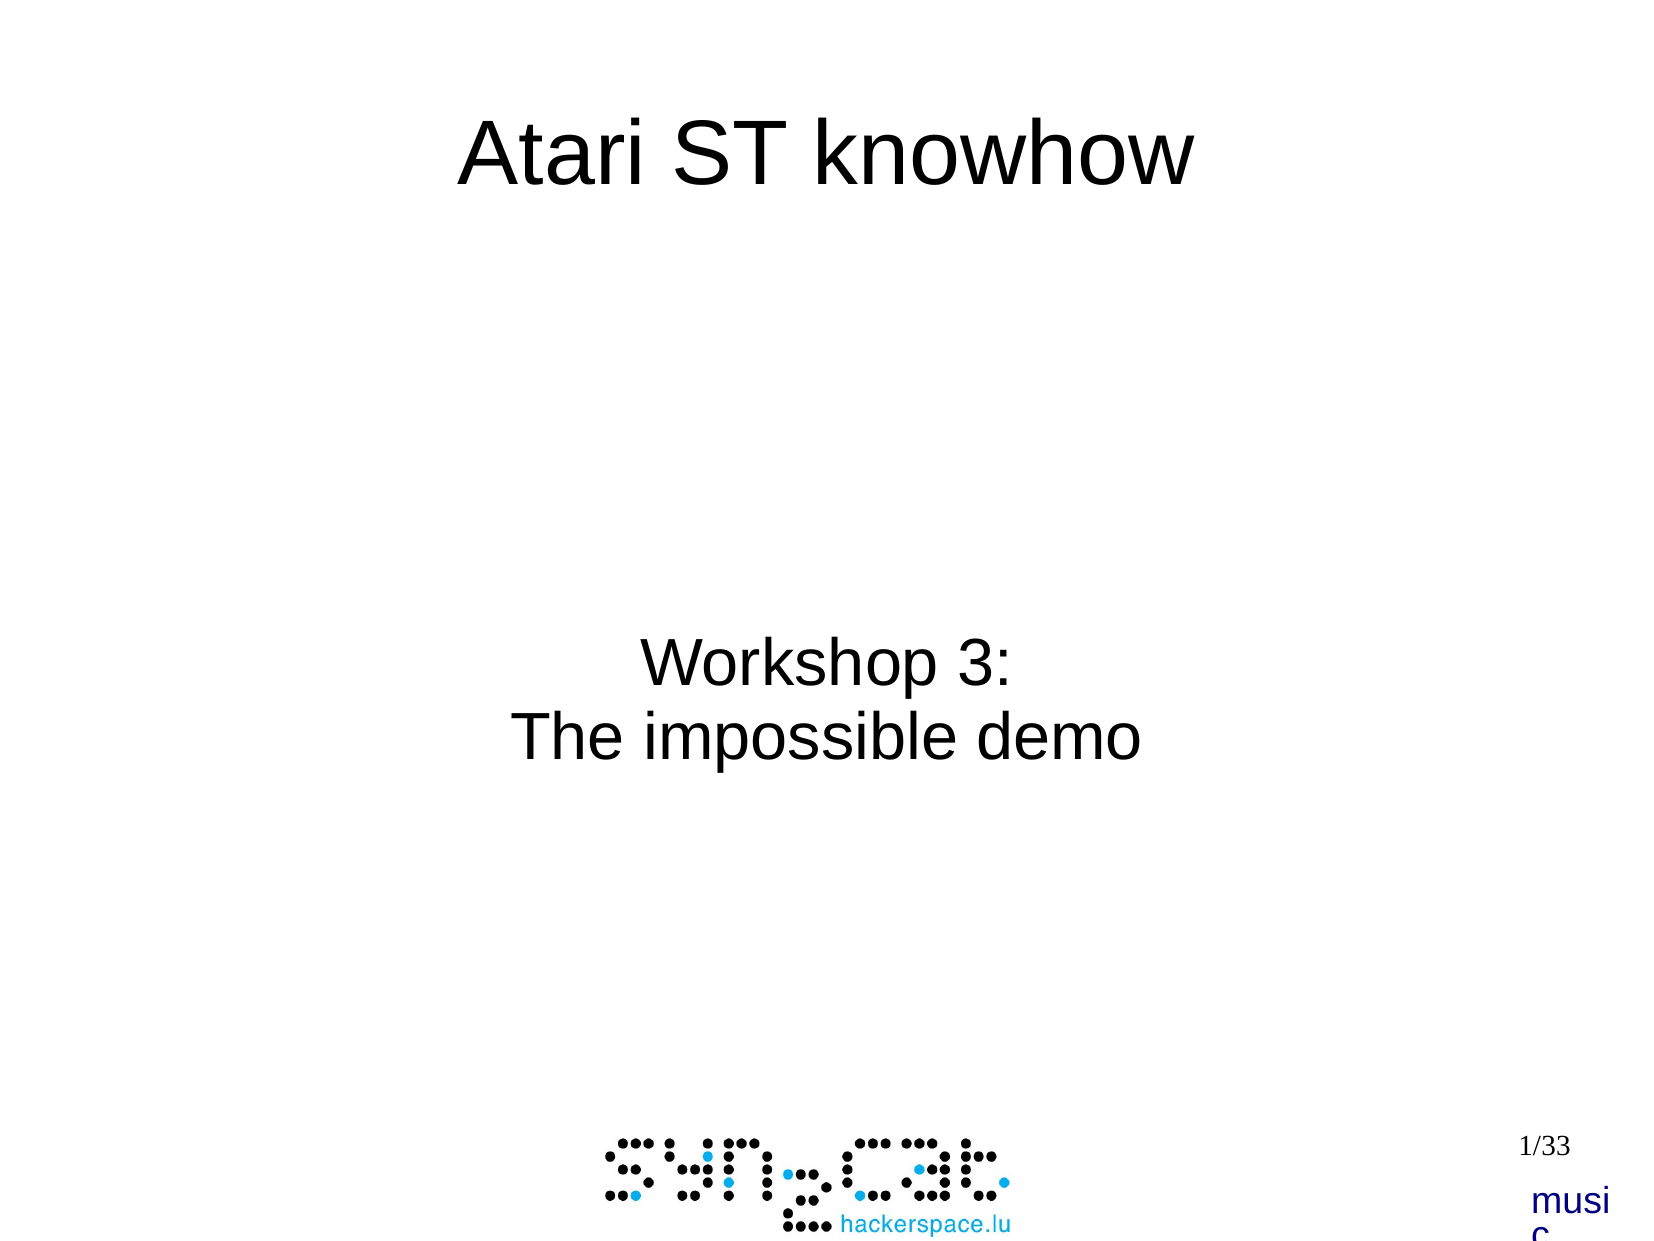

This presentation is so borked that any change to it will make Impress crash unexpectedly
# Atari ST knowhow
Workshop 3:
The impossible demo
1
music